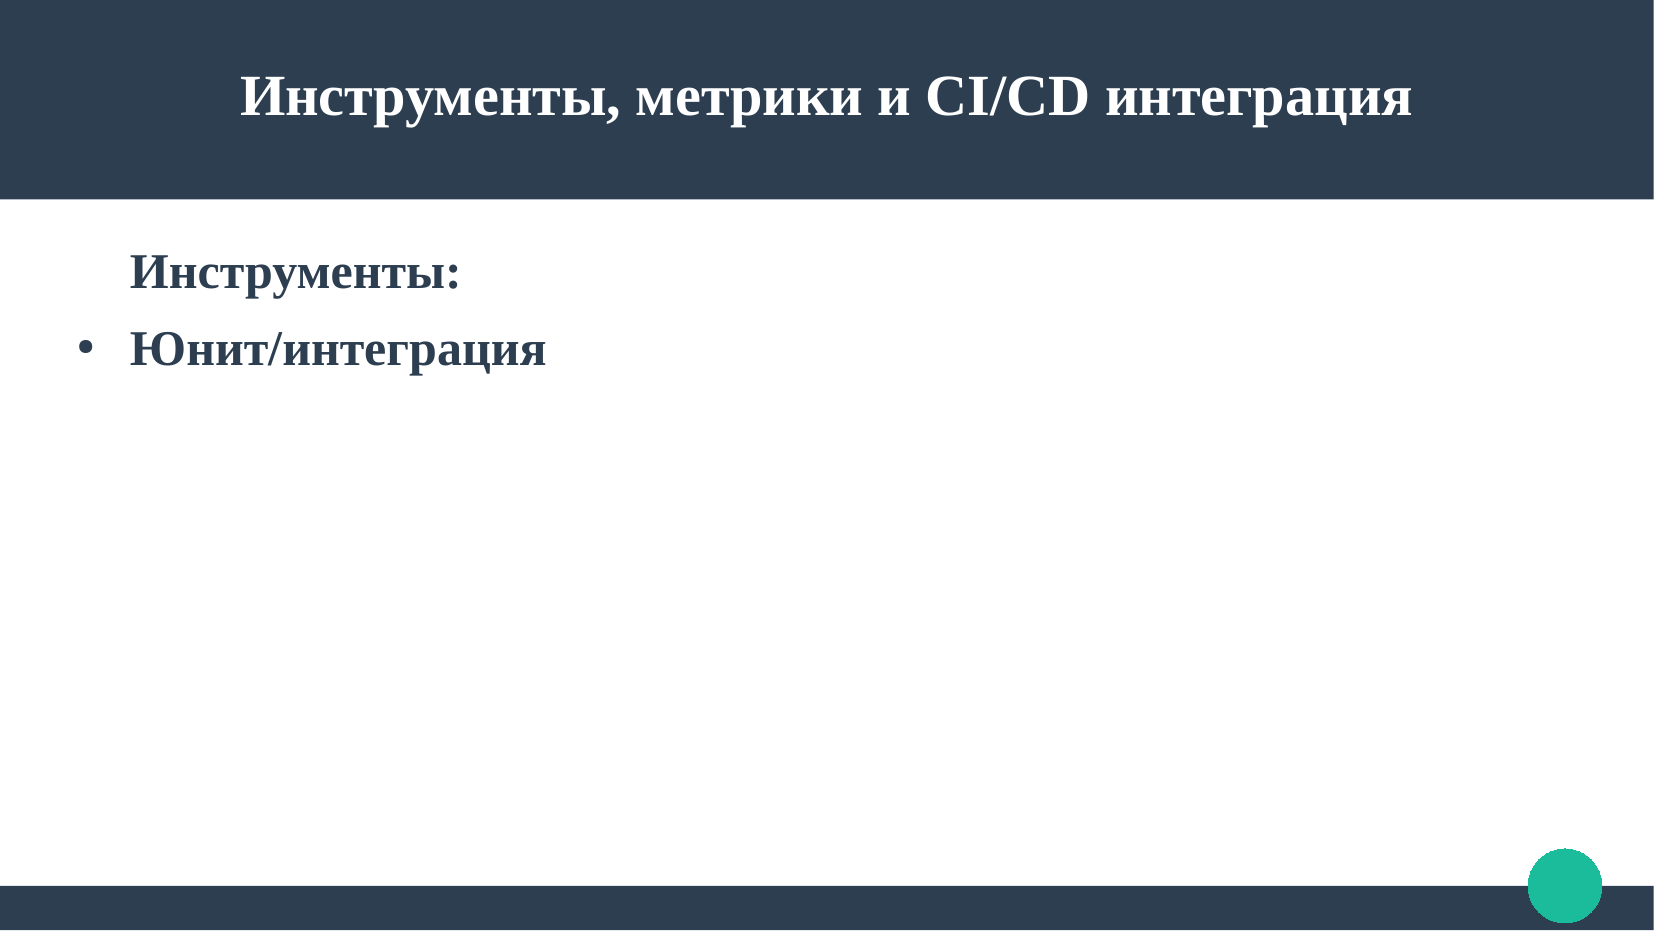

# Инструменты, метрики и CI/CD интеграция
Инструменты:
Юнит/интеграция